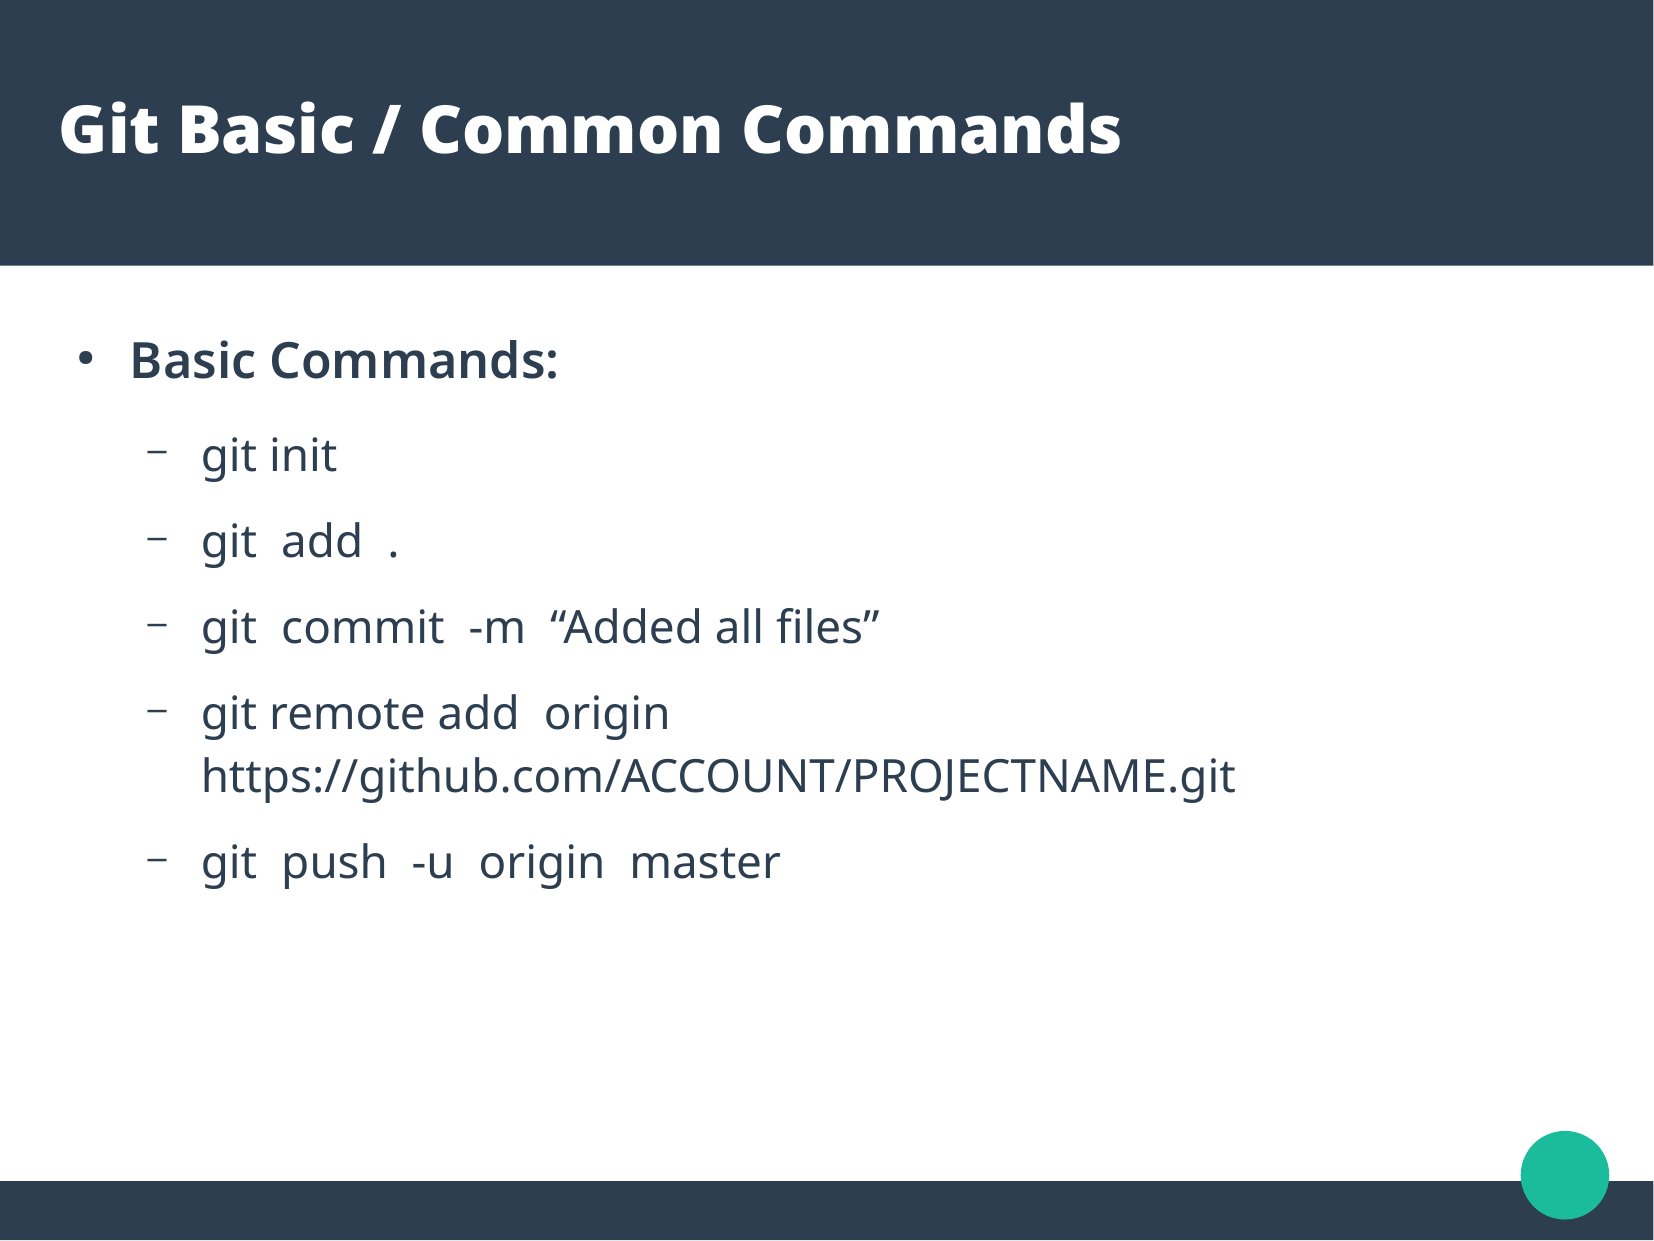

# Git Basic / Common Commands
Basic Commands:
git init
git add .
git commit -m “Added all files”
git remote add origin https://github.com/ACCOUNT/PROJECTNAME.git
git push -u origin master